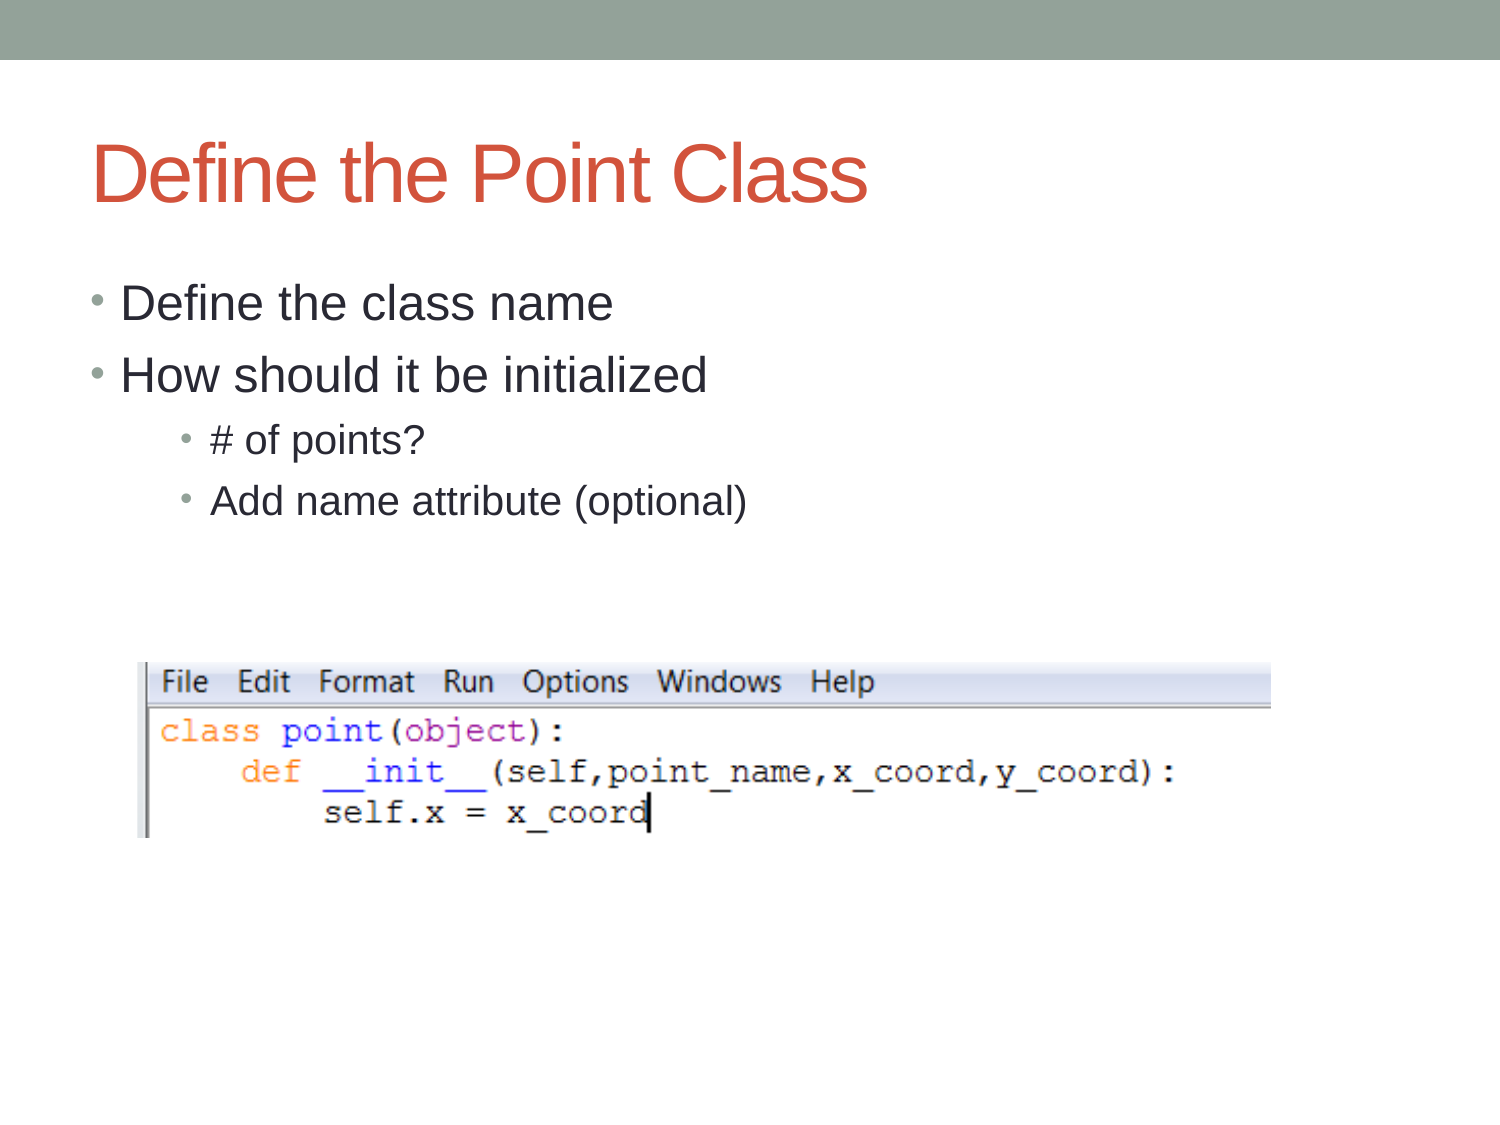

# Define the Point Class
Define the class name
How should it be initialized
# of points?
Add name attribute (optional)